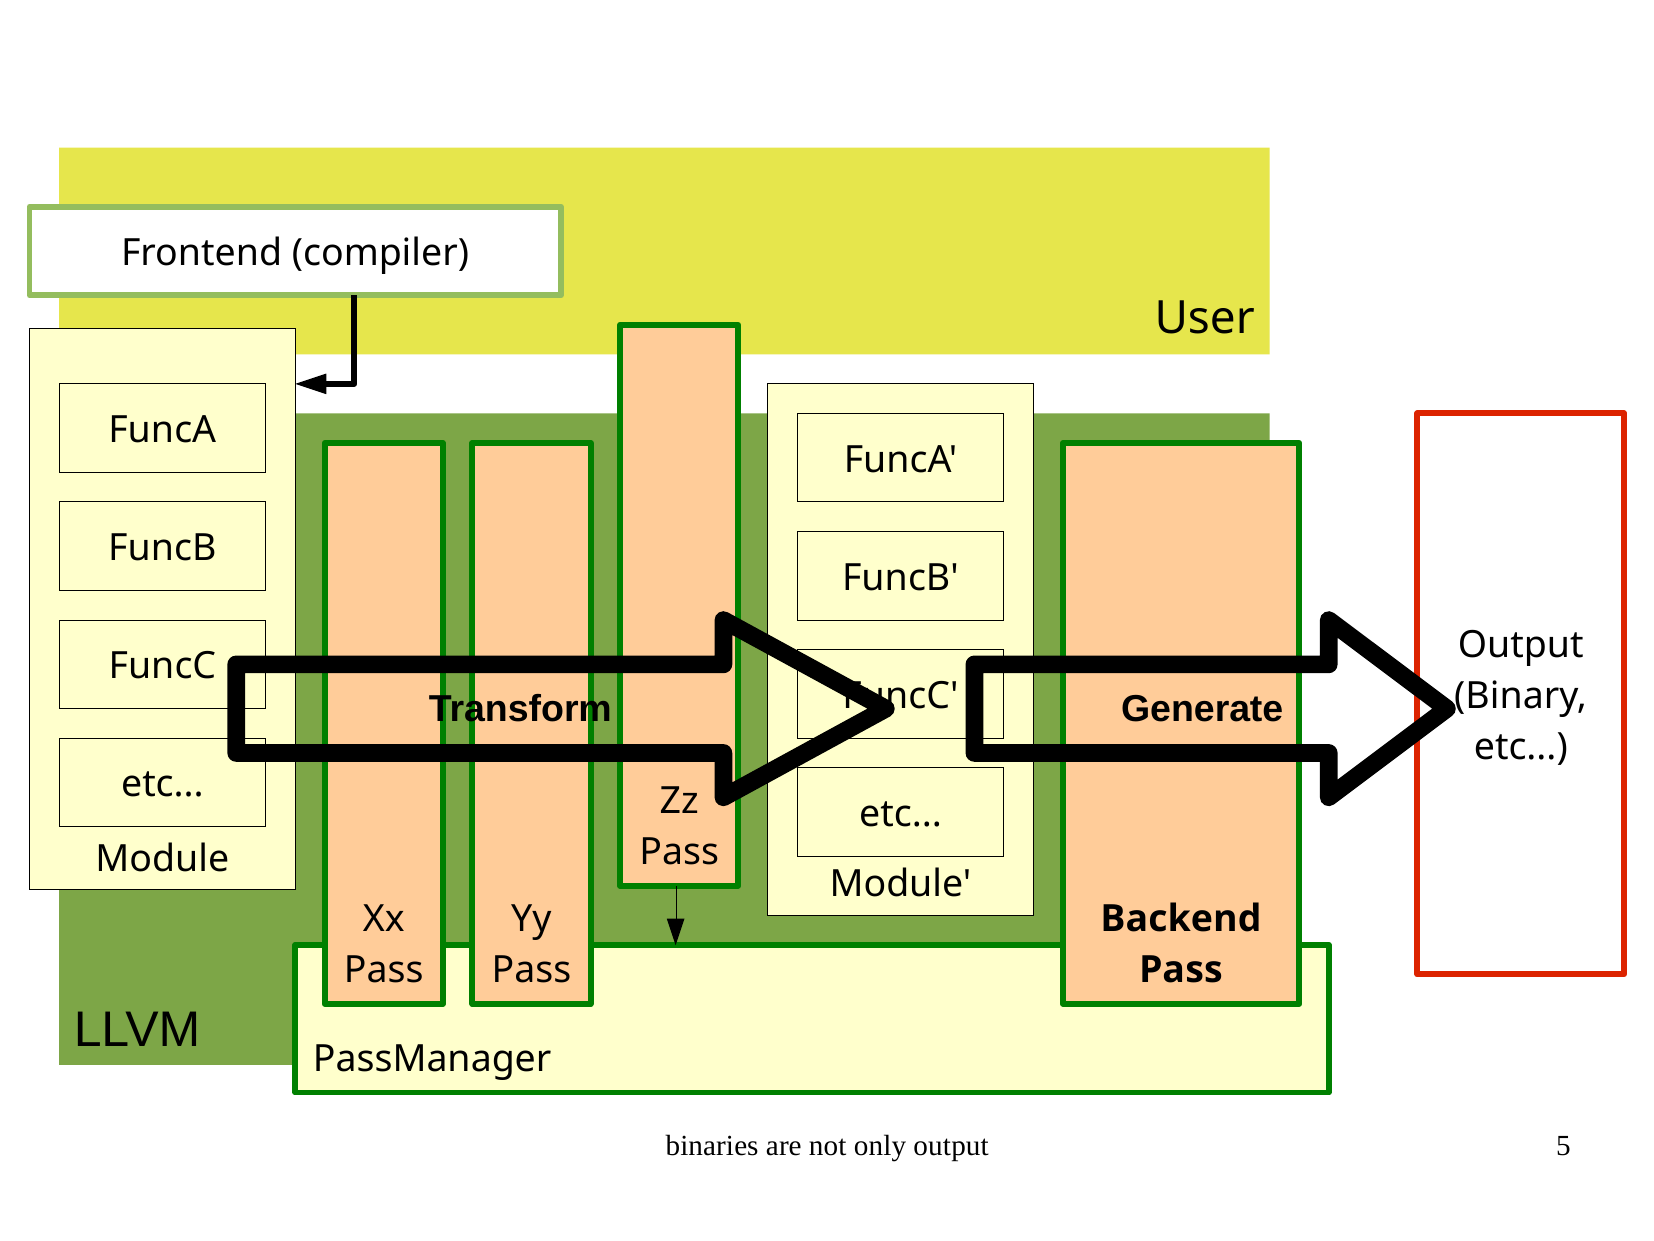

User
Frontend (compiler)
Zz
Pass
Module
FuncA
Module'
LLVM
FuncA'
Output
(Binary,
etc...)
Xx
Pass
Yy
Pass
Backend
Pass
FuncB
FuncB'
FuncC
Transform
 Generate
FuncC'
etc...
etc...
PassManager
binaries are not only output
5